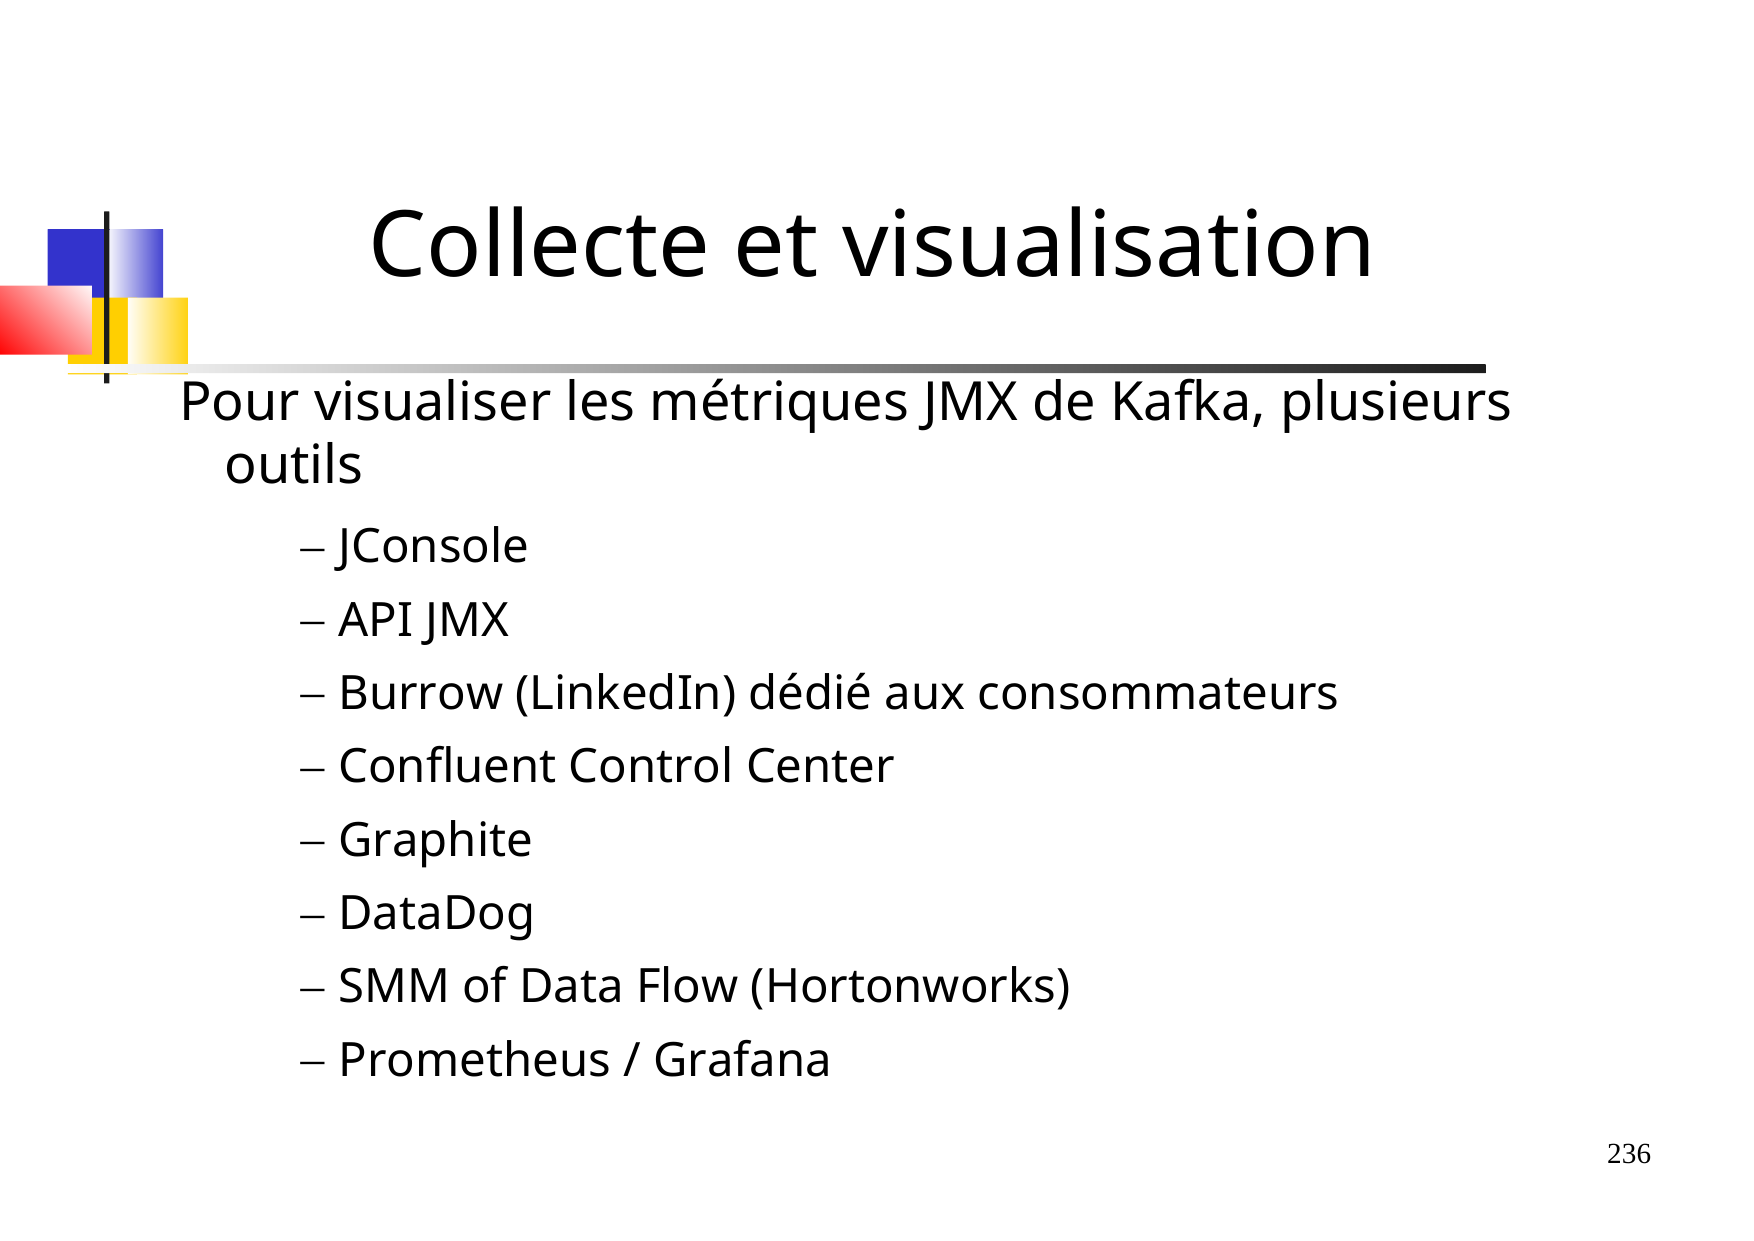

# Collecte et visualisation
Pour visualiser les métriques JMX de Kafka, plusieurs outils
JConsole
API JMX
Burrow (LinkedIn) dédié aux consommateurs
Confluent Control Center
Graphite
DataDog
SMM of Data Flow (Hortonworks)
Prometheus / Grafana